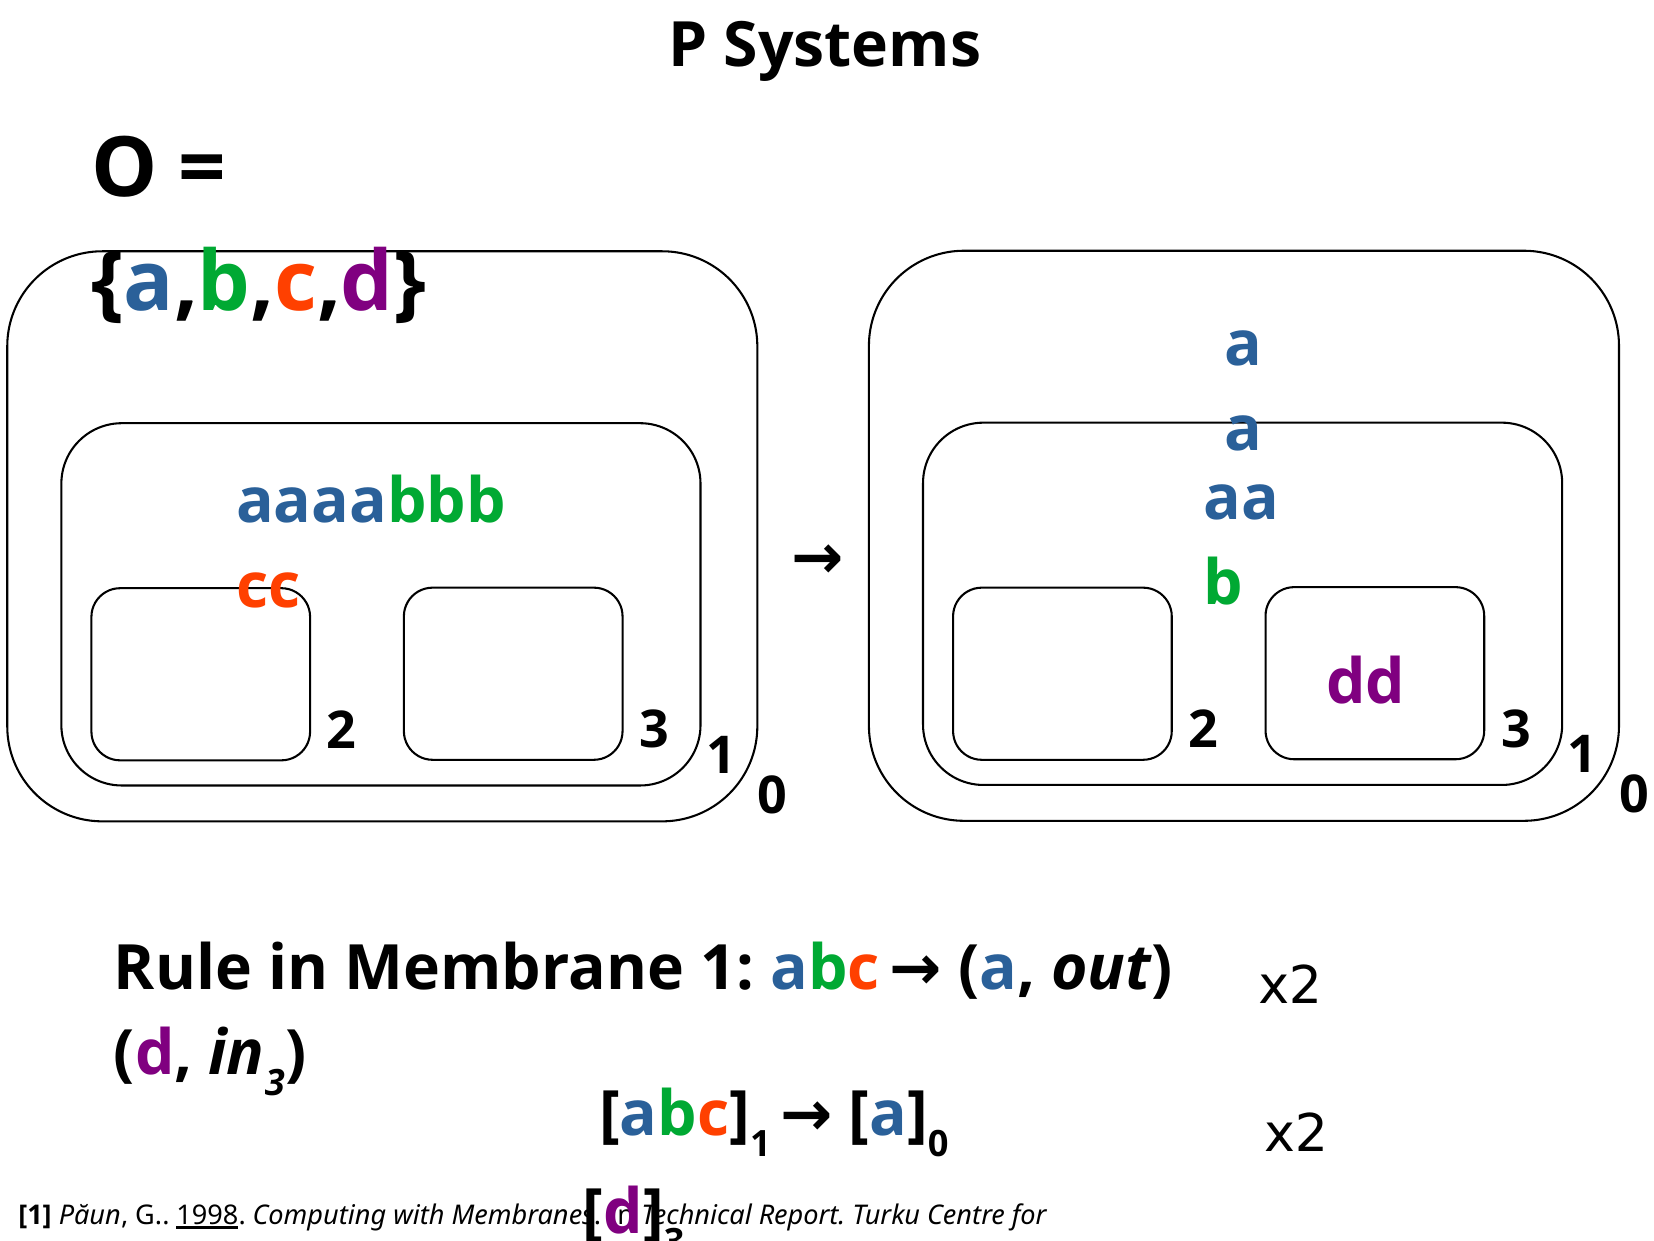

# P Systems
O = {a,b,c,d}
aa
aab
aaaabbbcc
→
dd
3
3
2
2
1
1
0
0
Rule in Membrane 1: abc → (a, out)(d, in3)
x2
 [abc]1 → [a]0 [d]3
x2
[1] Păun, G.. 1998. Computing with Membranes. In Technical Report. Turku Centre for Computer Science.